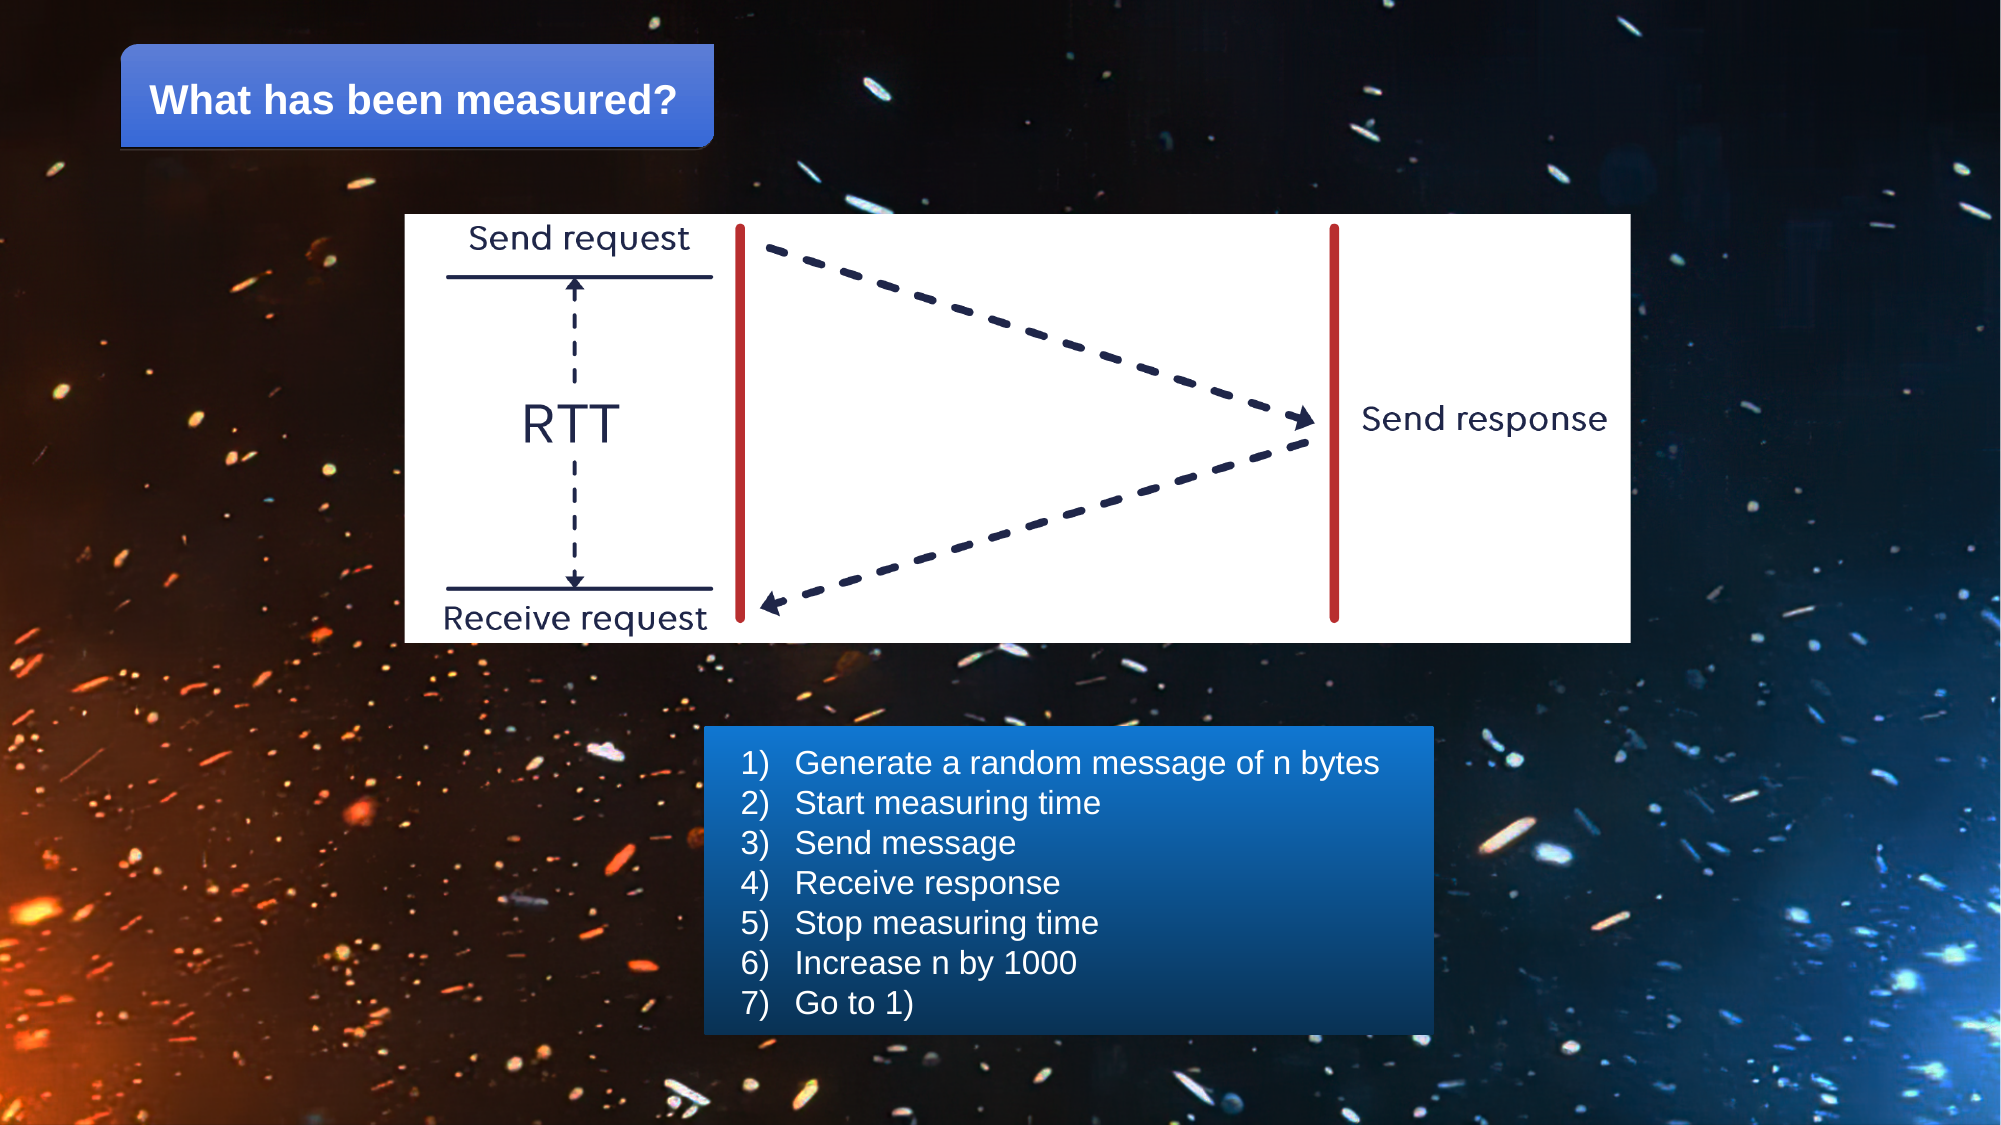

What has been measured?
Generate a random message of n bytes
Start measuring time
Send message
Receive response
Stop measuring time
Increase n by 1000
Go to 1)